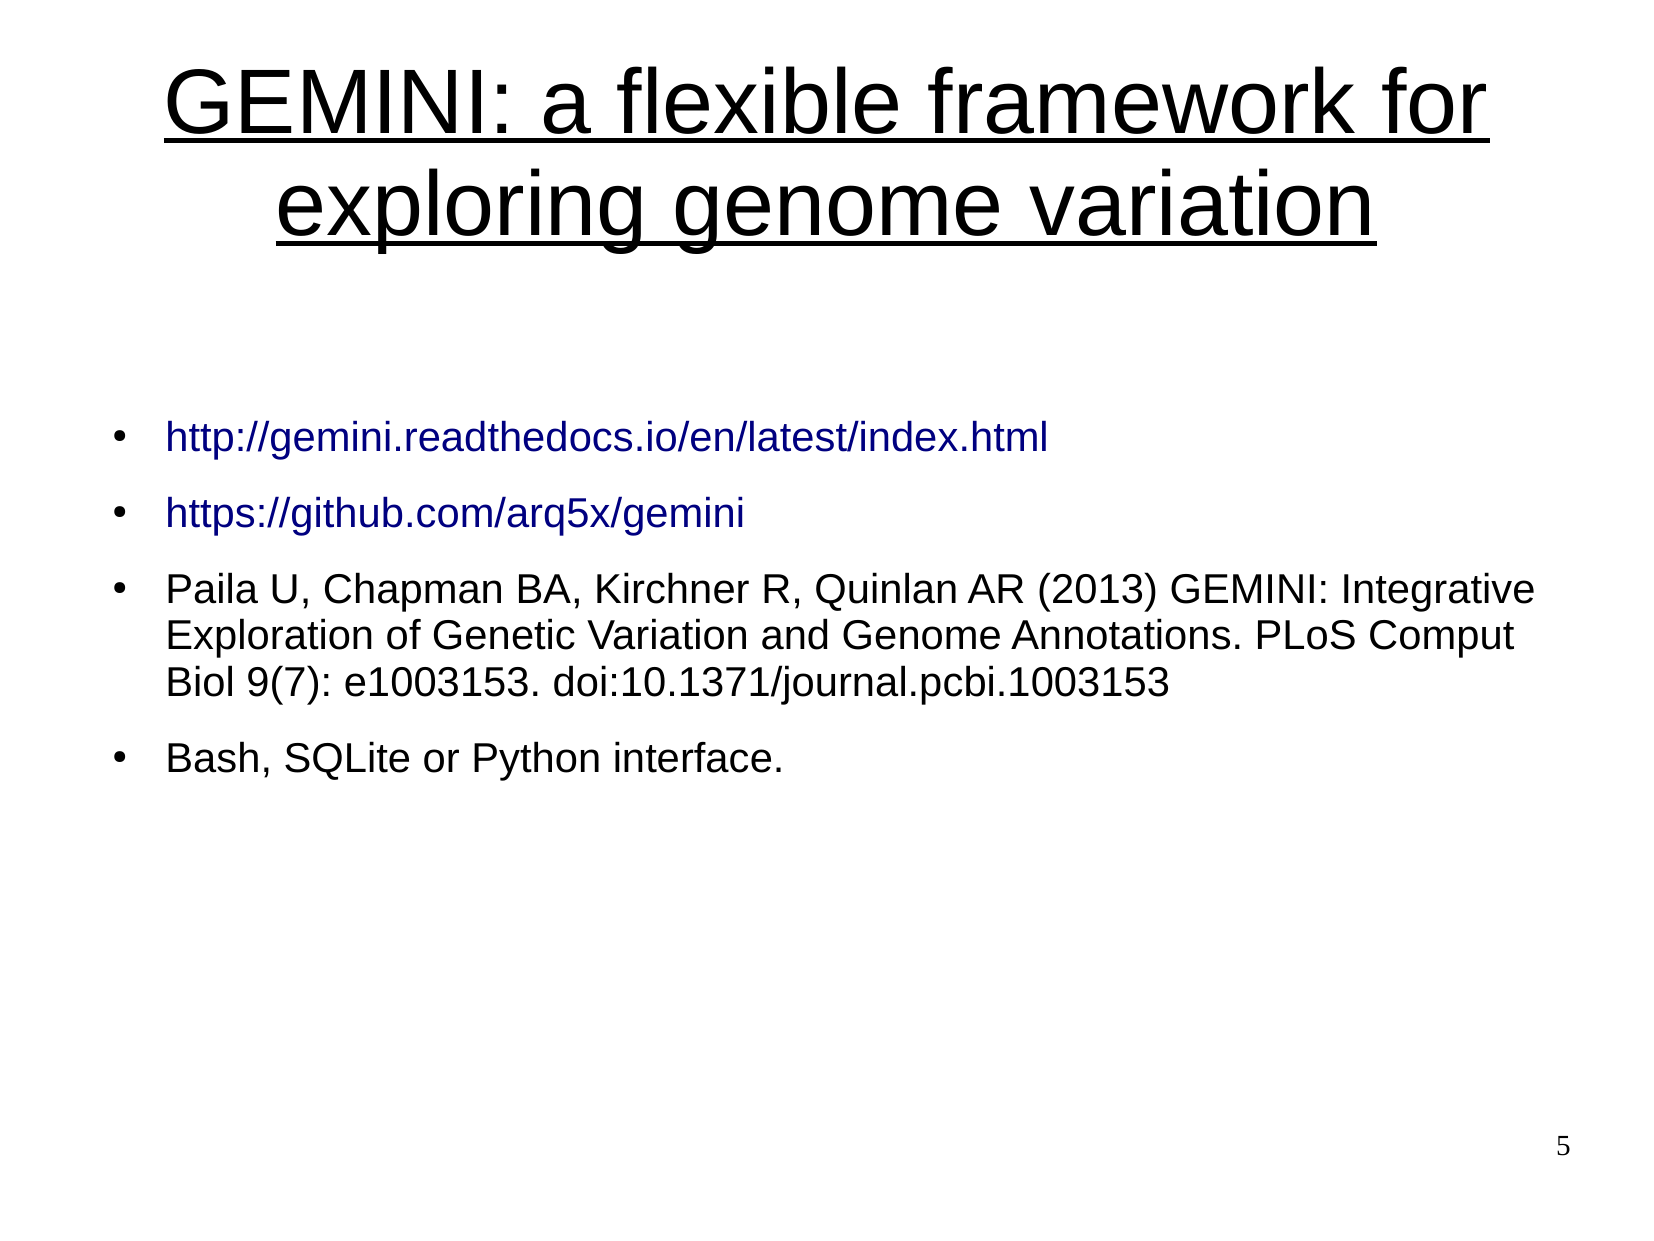

# GEMINI: a flexible framework for exploring genome variation
http://gemini.readthedocs.io/en/latest/index.html
https://github.com/arq5x/gemini
Paila U, Chapman BA, Kirchner R, Quinlan AR (2013) GEMINI: Integrative Exploration of Genetic Variation and Genome Annotations. PLoS Comput Biol 9(7): e1003153. doi:10.1371/journal.pcbi.1003153
Bash, SQLite or Python interface.
5